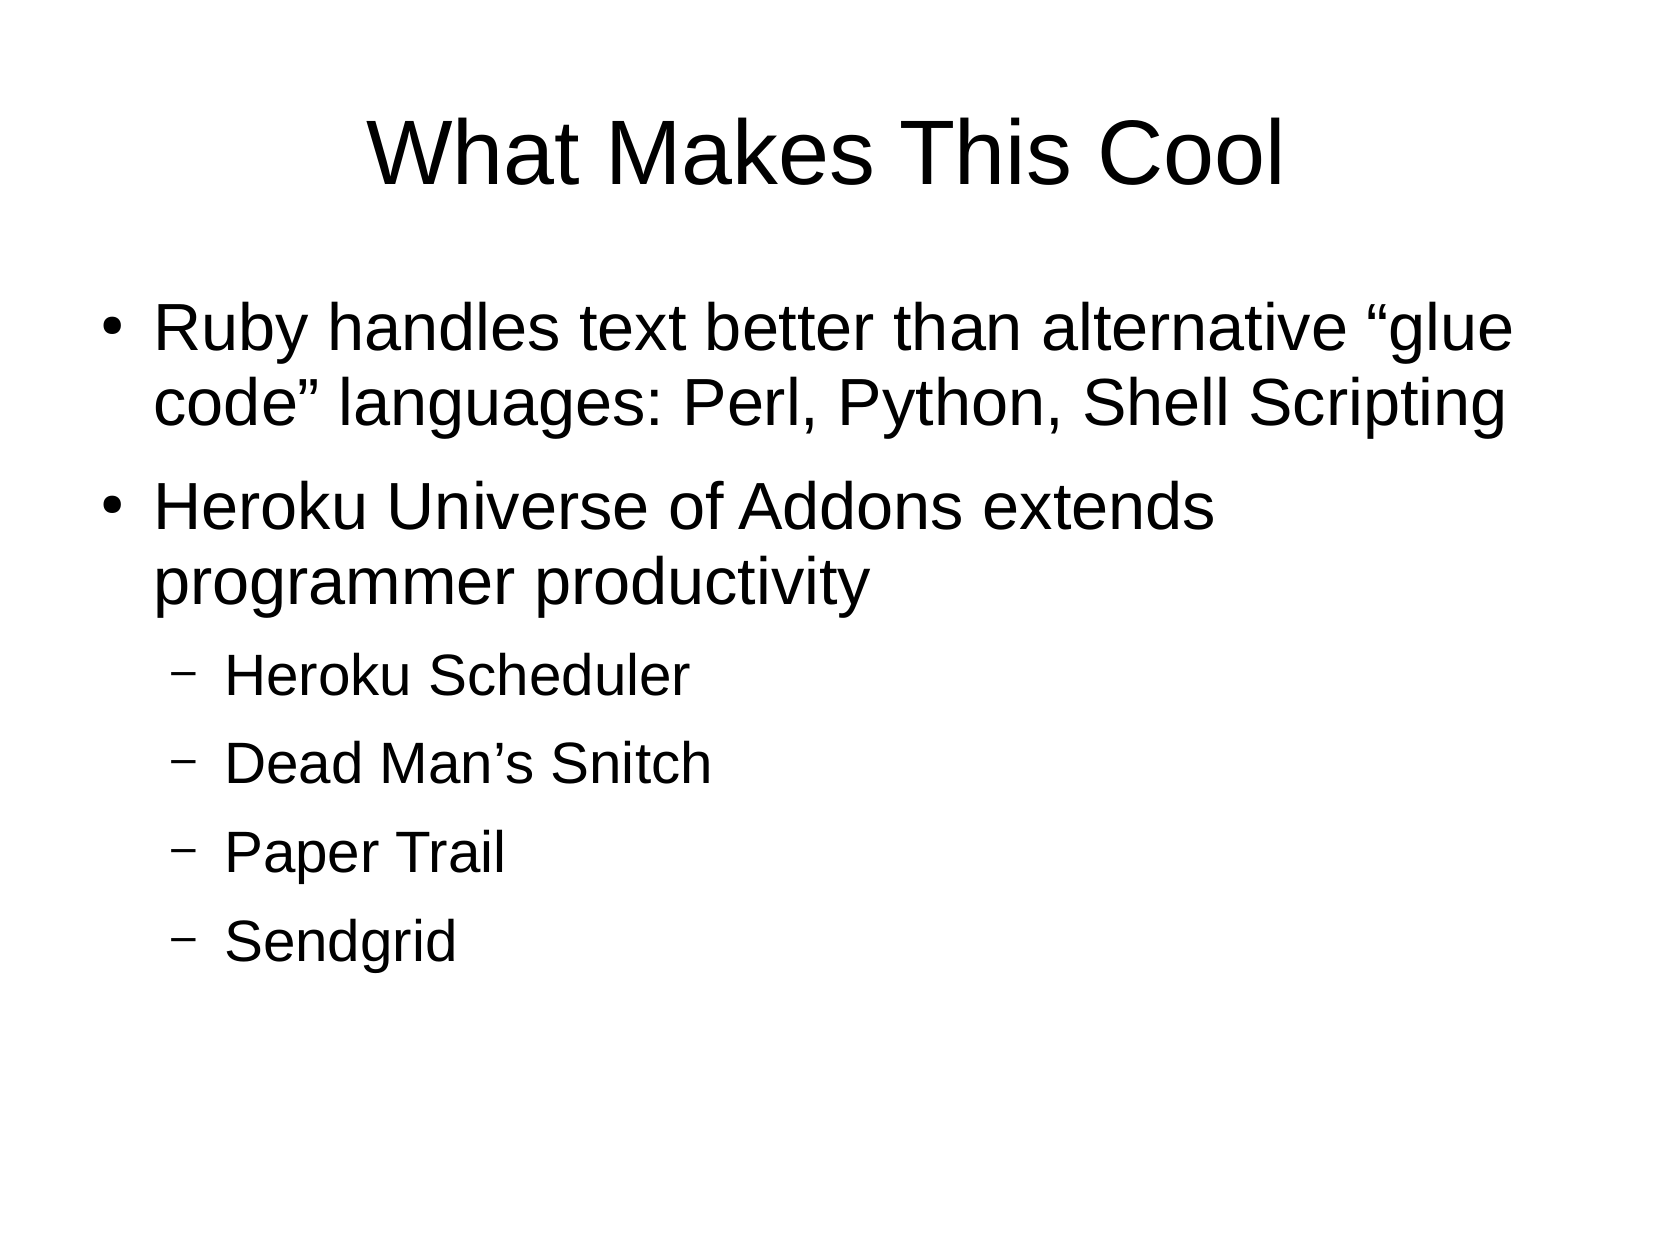

# What Makes This Cool
Ruby handles text better than alternative “glue code” languages: Perl, Python, Shell Scripting
Heroku Universe of Addons extends programmer productivity
Heroku Scheduler
Dead Man’s Snitch
Paper Trail
Sendgrid